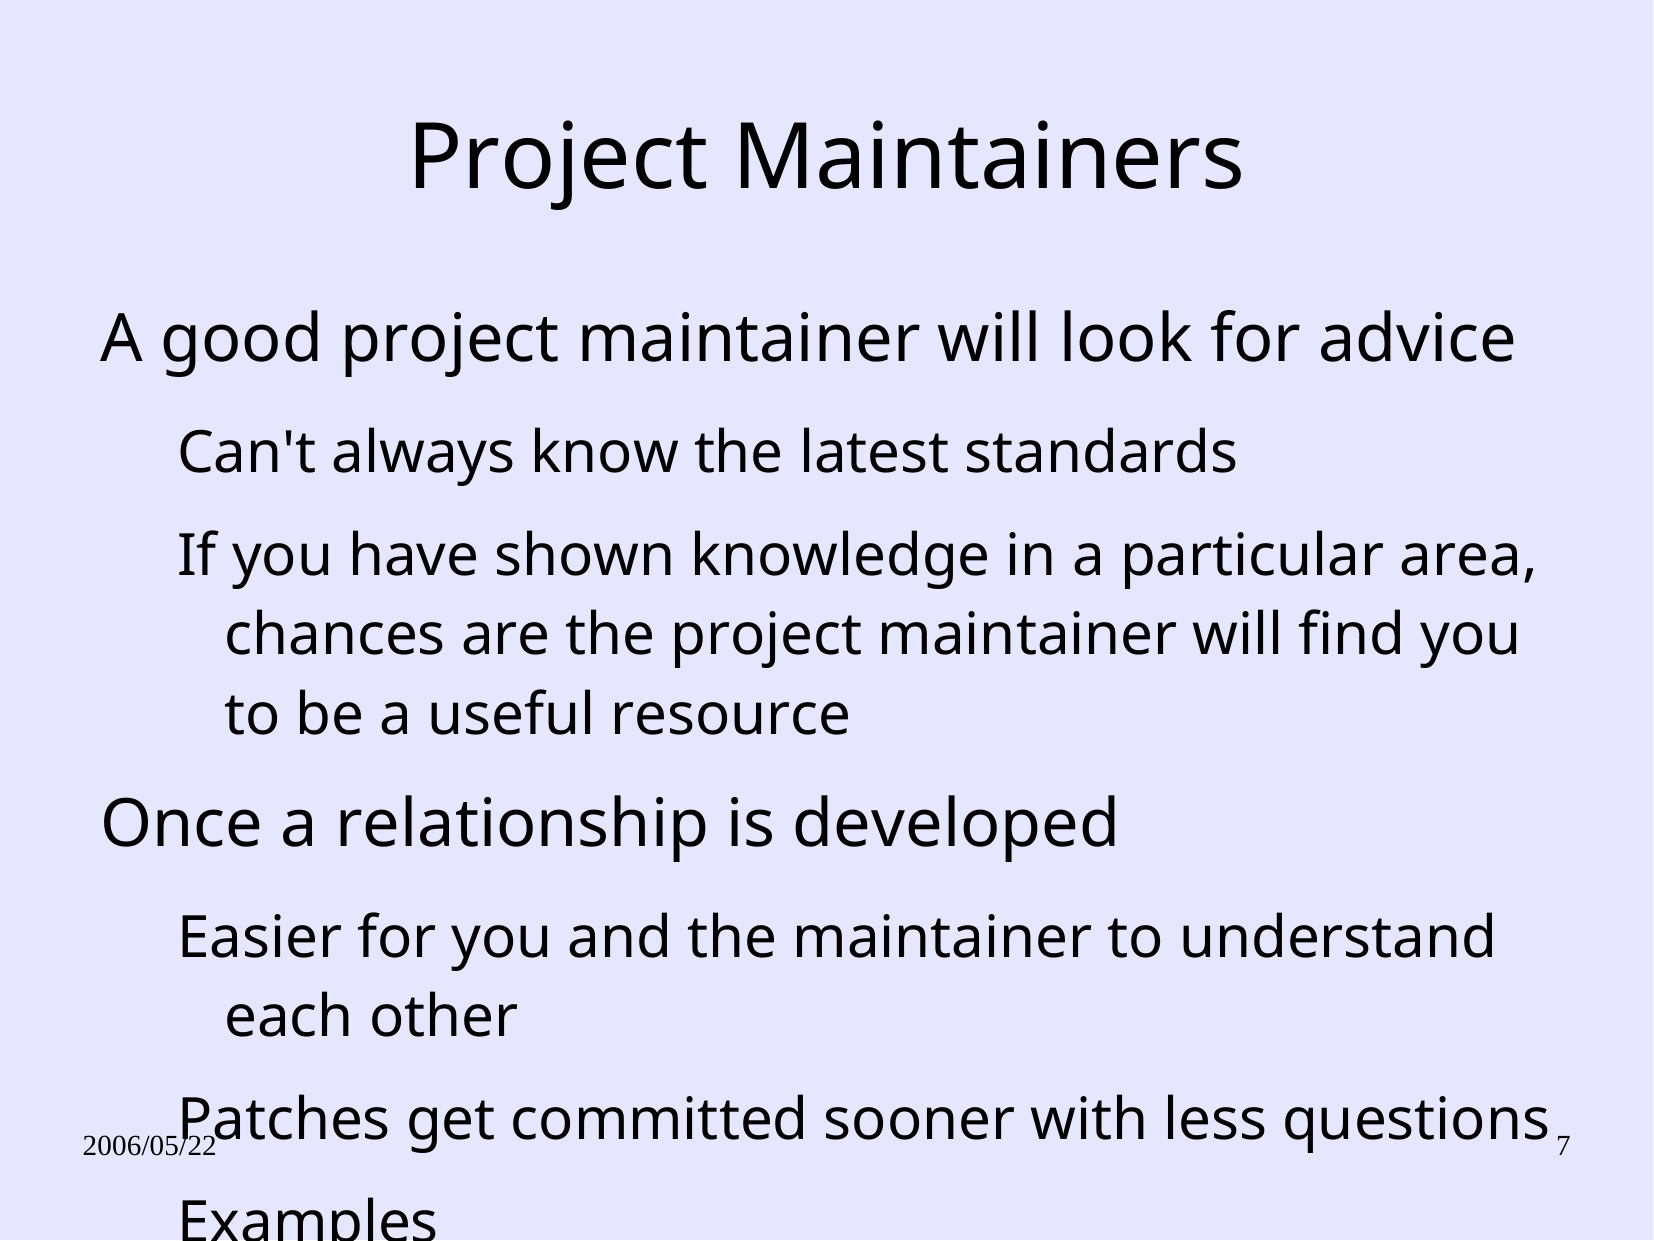

# Project Maintainers
A good project maintainer will look for advice
Can't always know the latest standards
If you have shown knowledge in a particular area, chances are the project maintainer will find you to be a useful resource
Once a relationship is developed
Easier for you and the maintainer to understand each other
Patches get committed sooner with less questions
Examples
2006/05/22
7